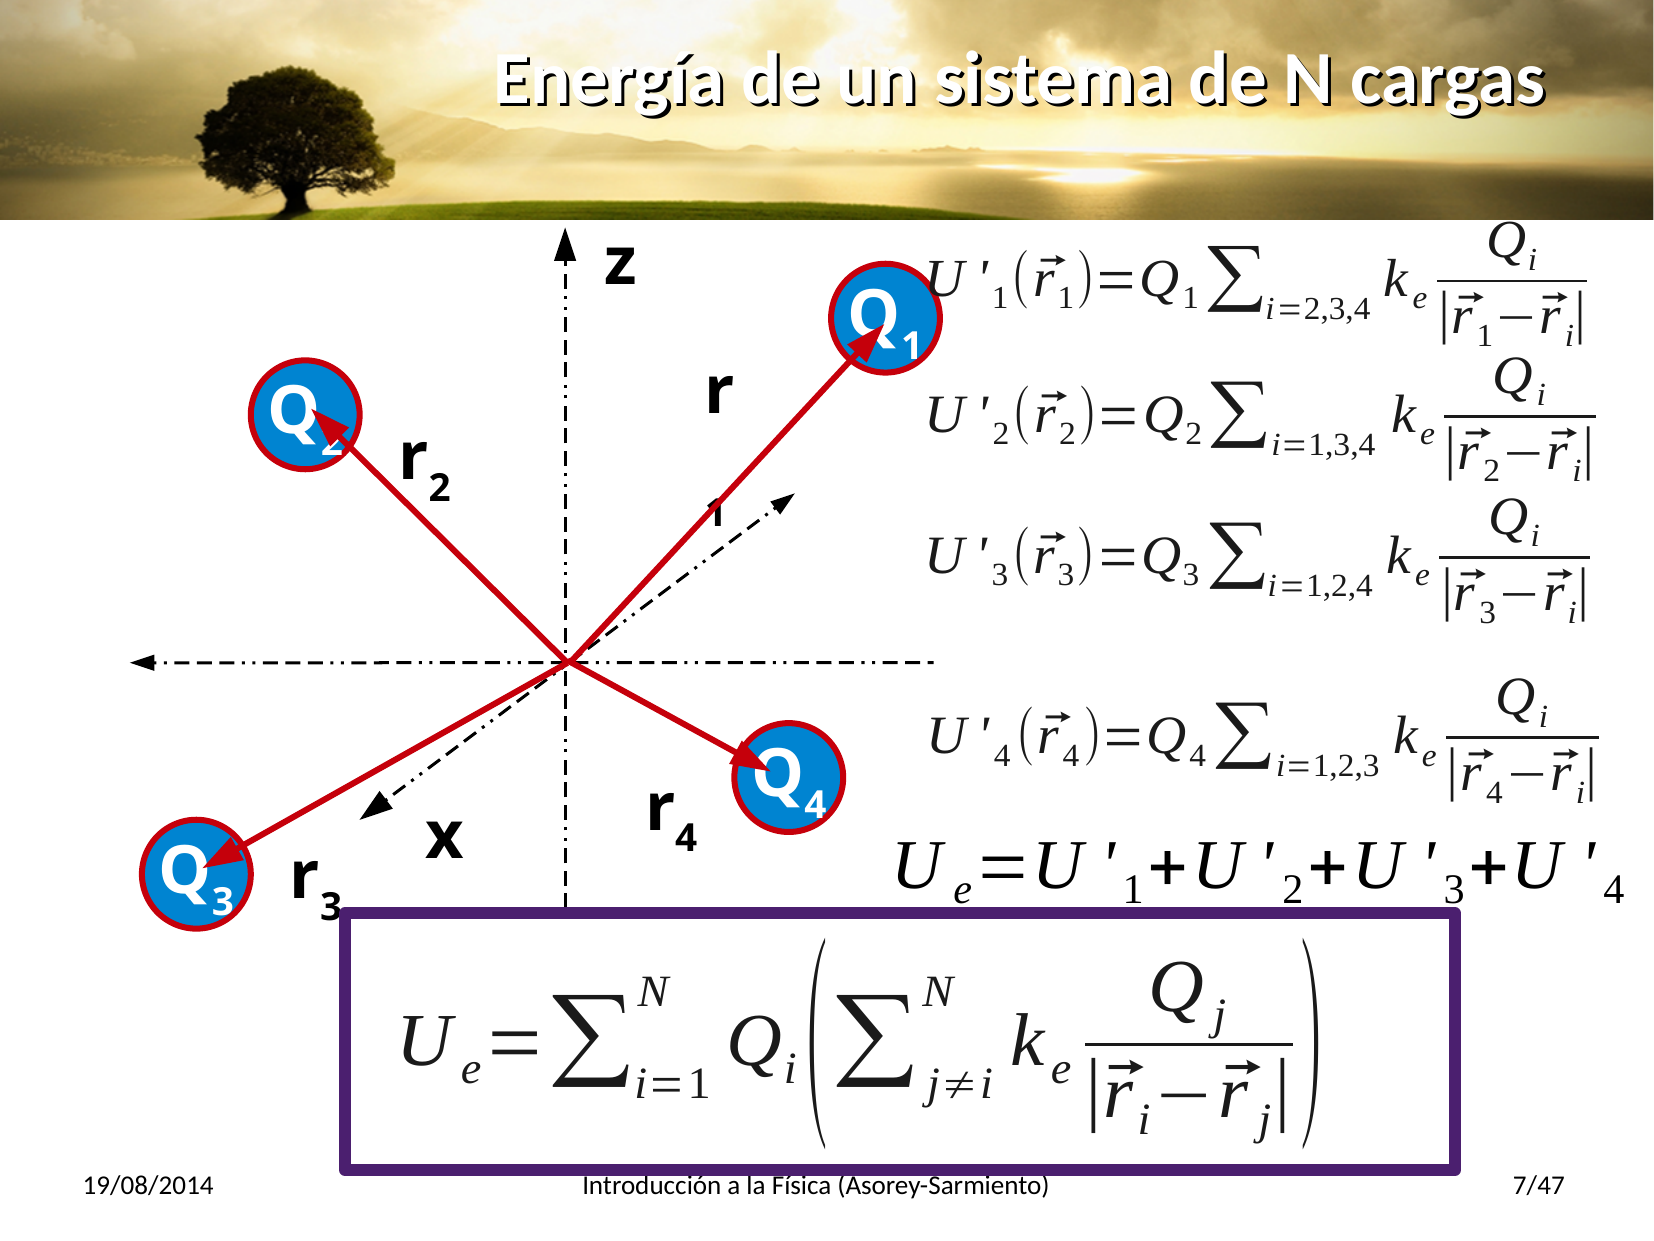

# Energía de un sistema de N cargas
z
y
x
Q1
r1
Q2
r2
Q4
r4
Q3
r3
19/08/2014
Introducción a la Física (Asorey-Sarmiento)
7